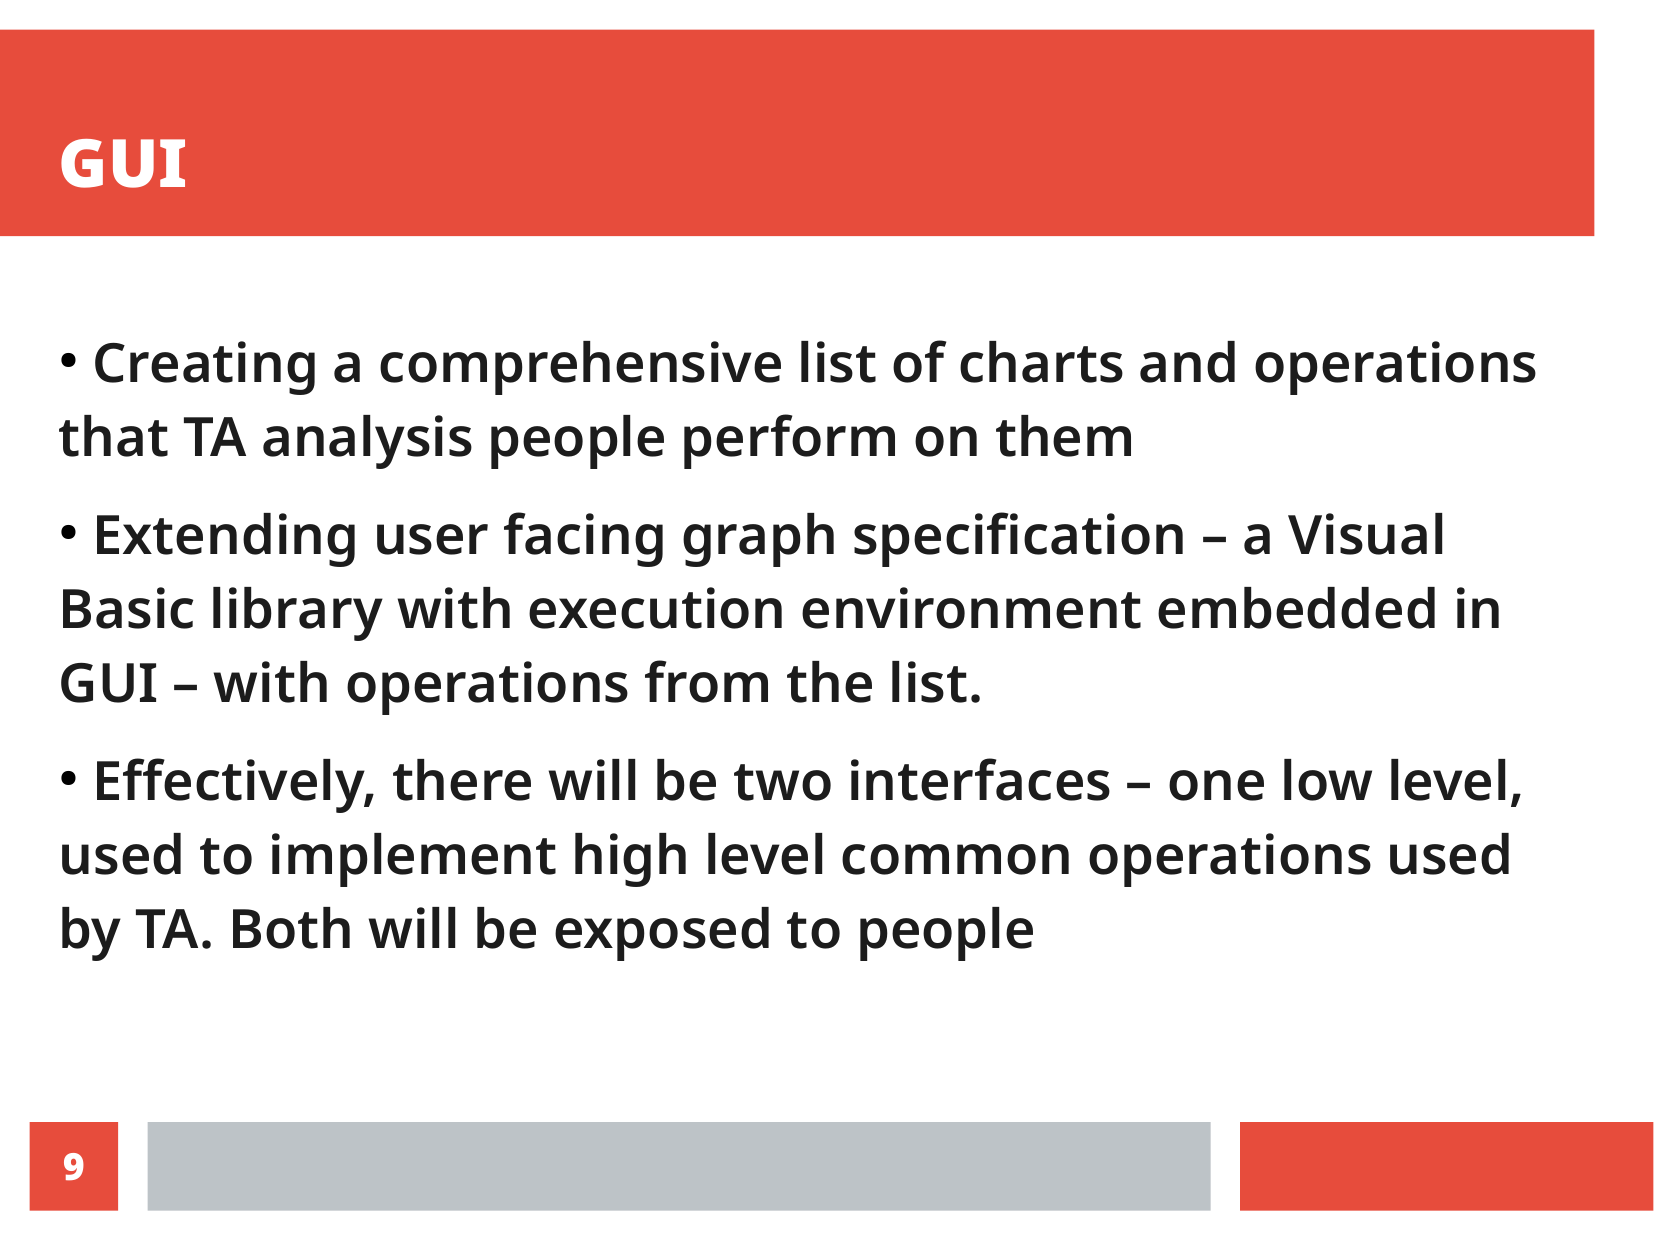

# GUI
 Creating a comprehensive list of charts and operations that TA analysis people perform on them
 Extending user facing graph specification – a Visual Basic library with execution environment embedded in GUI – with operations from the list.
 Effectively, there will be two interfaces – one low level, used to implement high level common operations used by TA. Both will be exposed to people
9